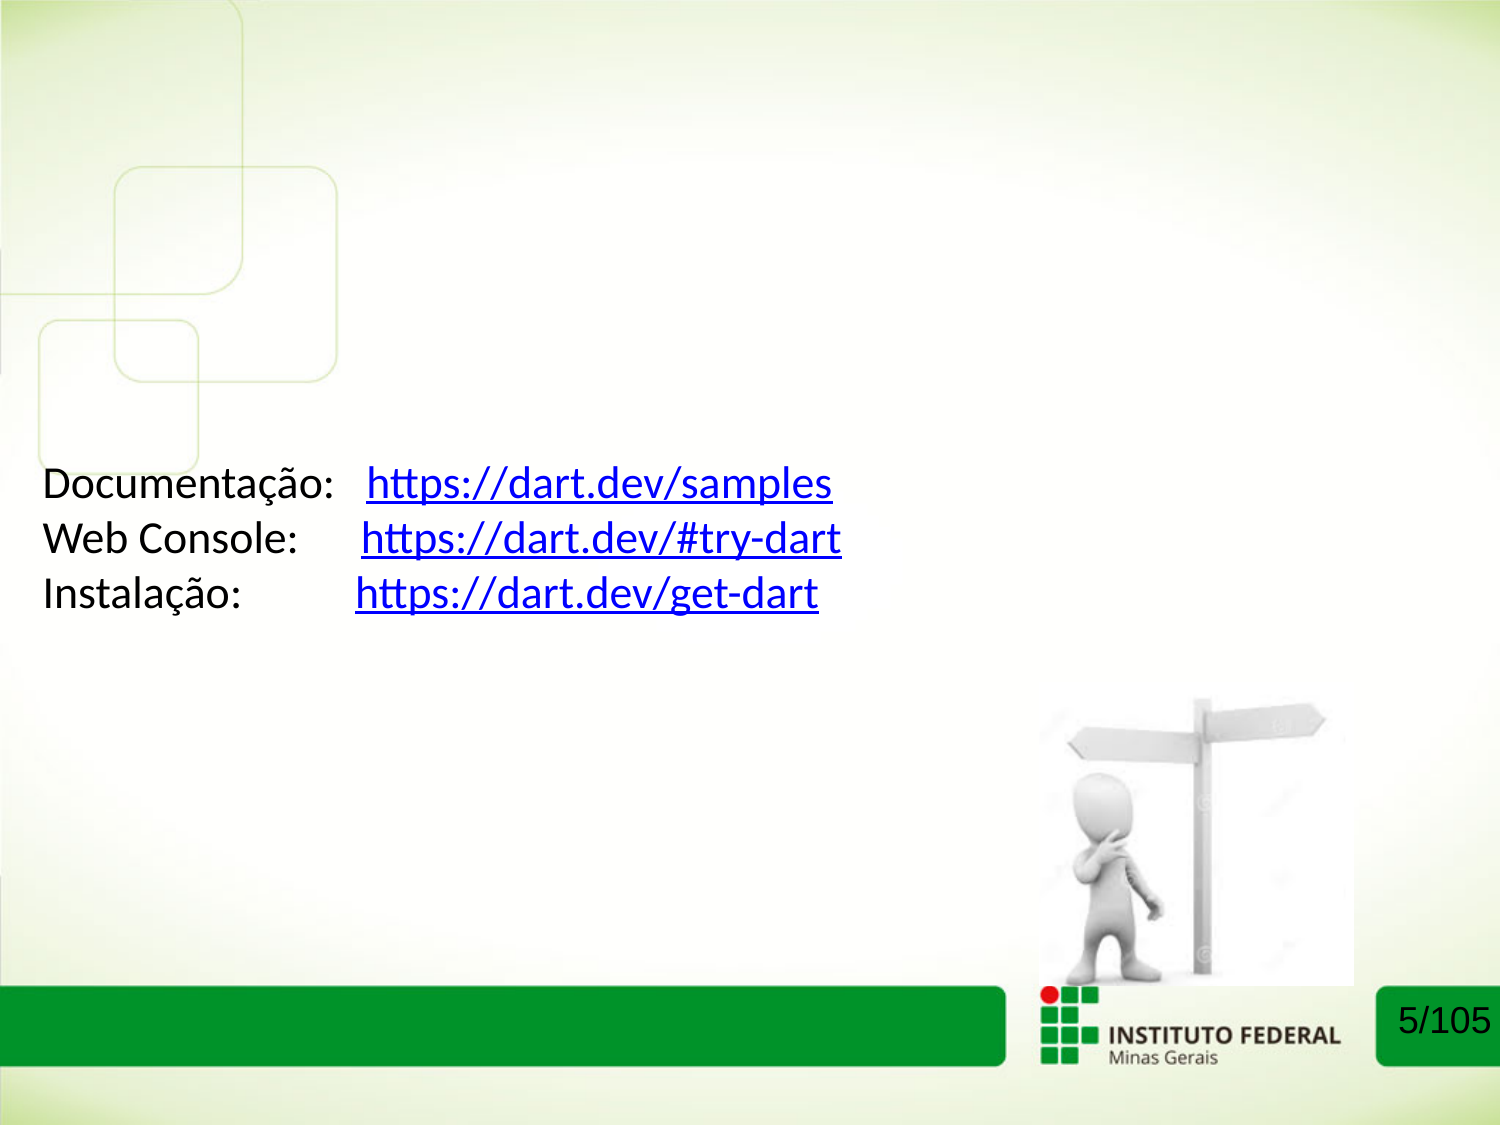

Documentação: https://dart.dev/samples
Web Console: https://dart.dev/#try-dart
Instalação: https://dart.dev/get-dart